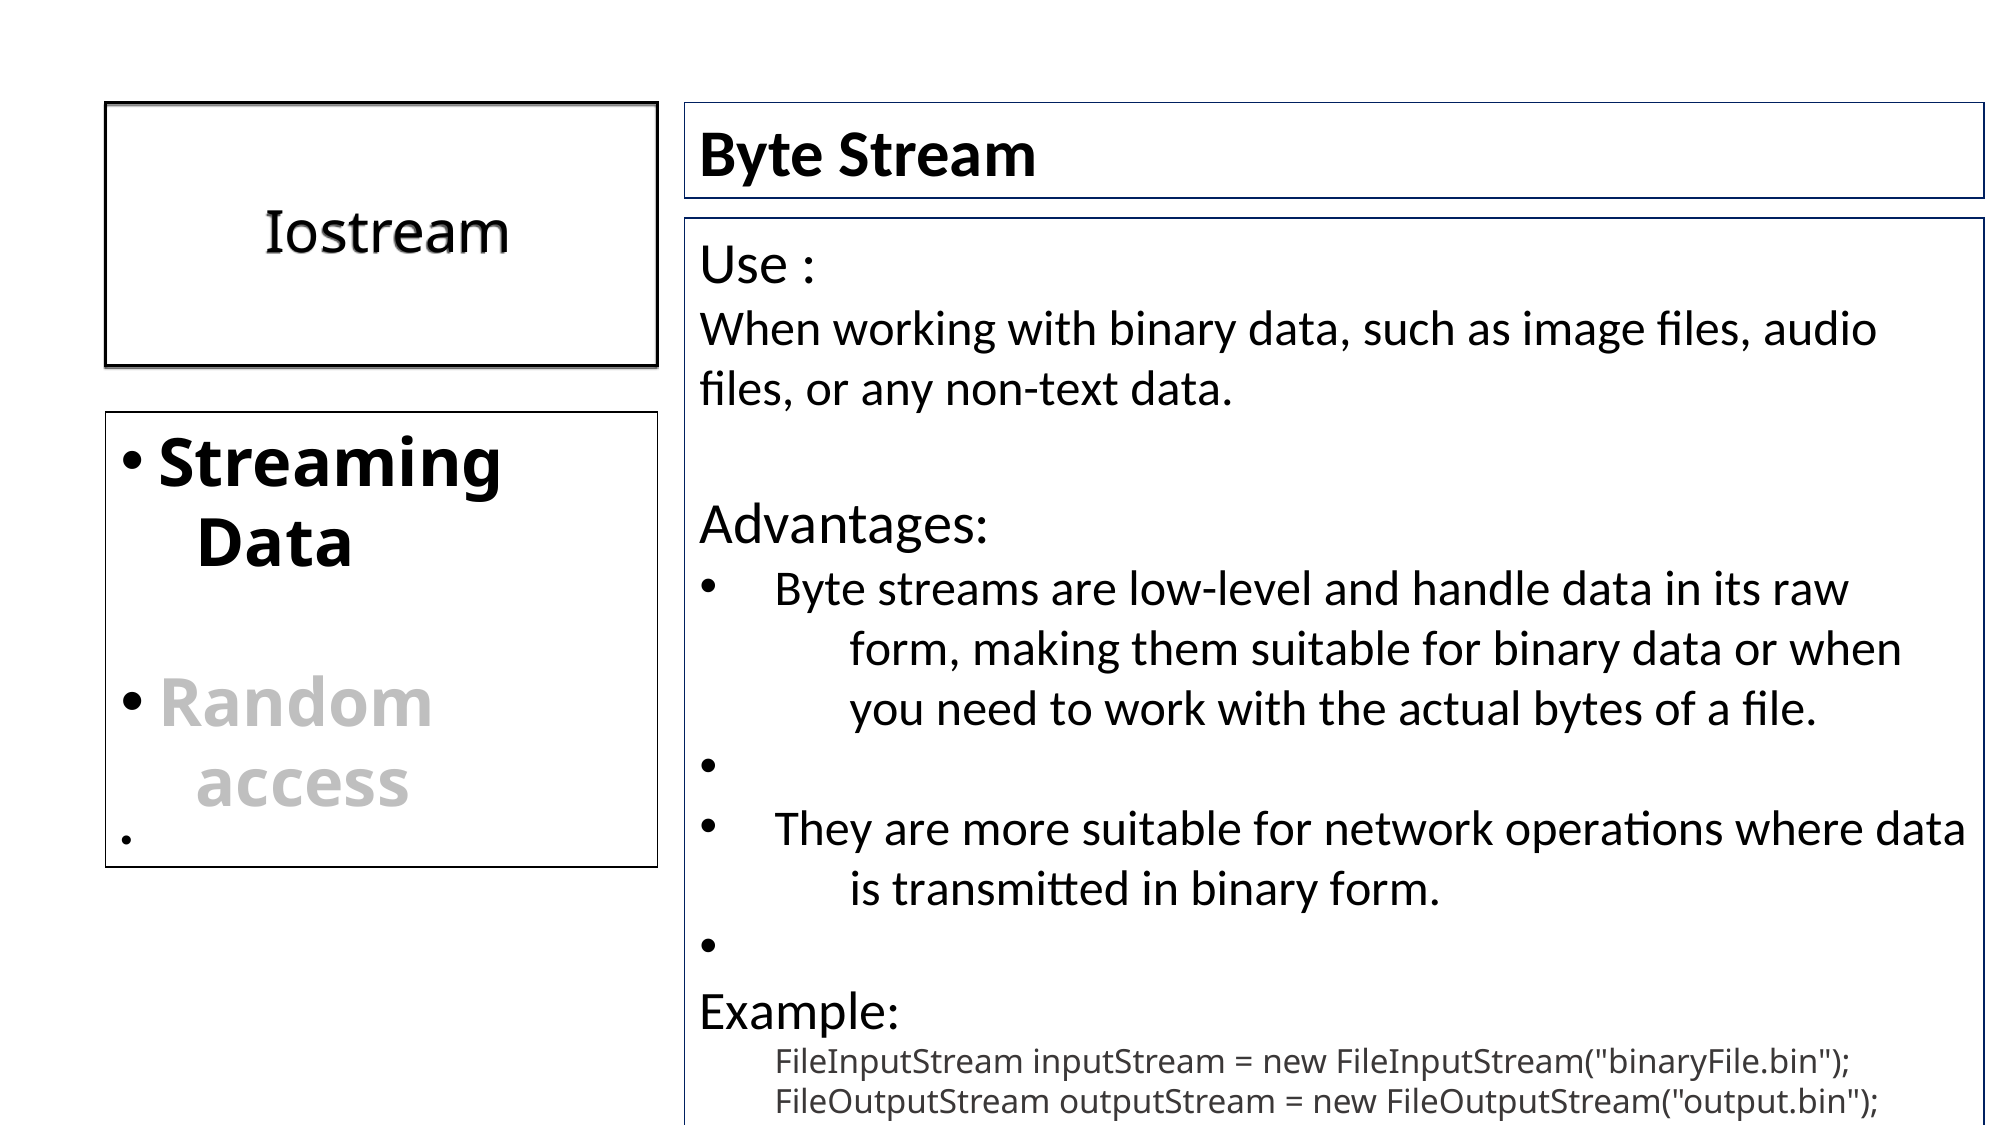

# Iostream
Byte Stream
Use :
When working with binary data, such as image files, audio files, or any non-text data.
Advantages:
Byte streams are low-level and handle data in its raw form, making them suitable for binary data or when you need to work with the actual bytes of a file.
They are more suitable for network operations where data is transmitted in binary form.
Example:
	FileInputStream inputStream = new FileInputStream("binaryFile.bin");
	FileOutputStream outputStream = new FileOutputStream("output.bin");
Streaming Data
Random access